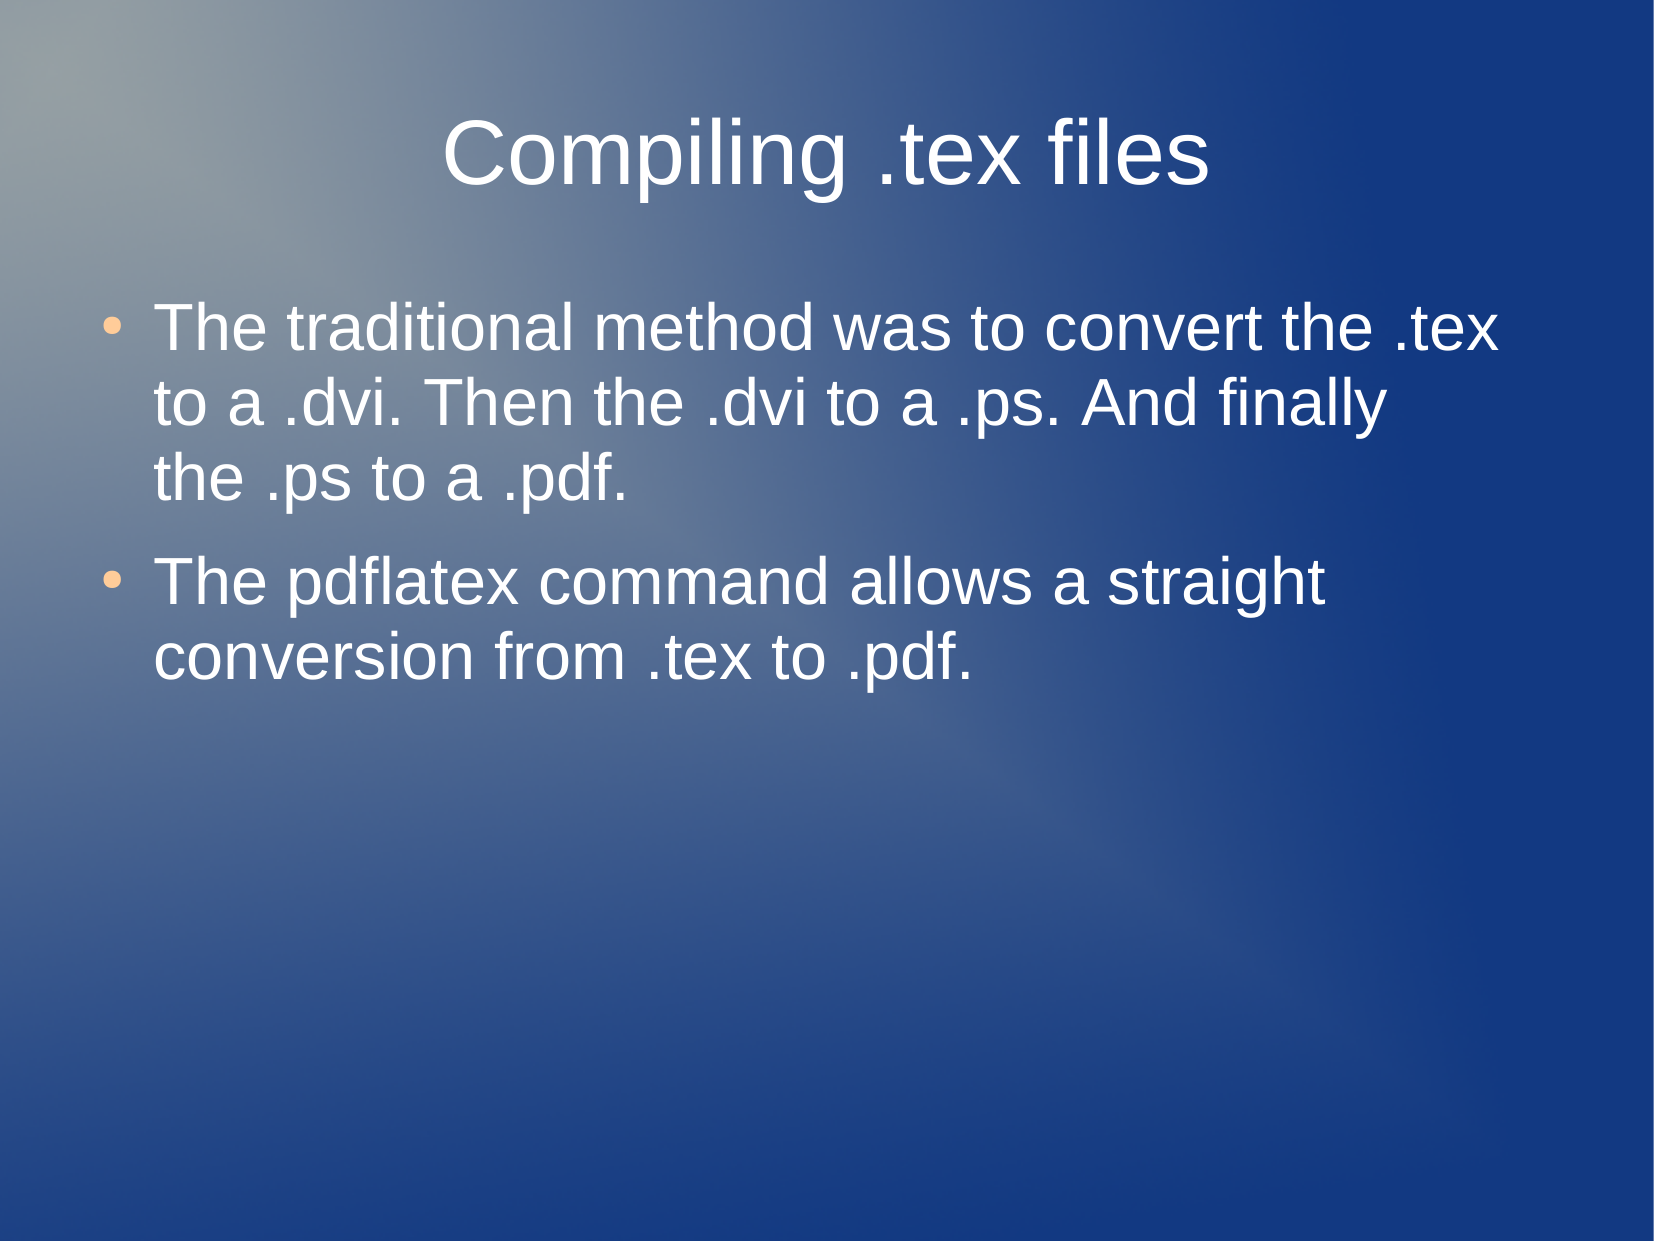

# Compiling .tex files
The traditional method was to convert the .tex to a .dvi. Then the .dvi to a .ps. And finally the .ps to a .pdf.
The pdflatex command allows a straight conversion from .tex to .pdf.